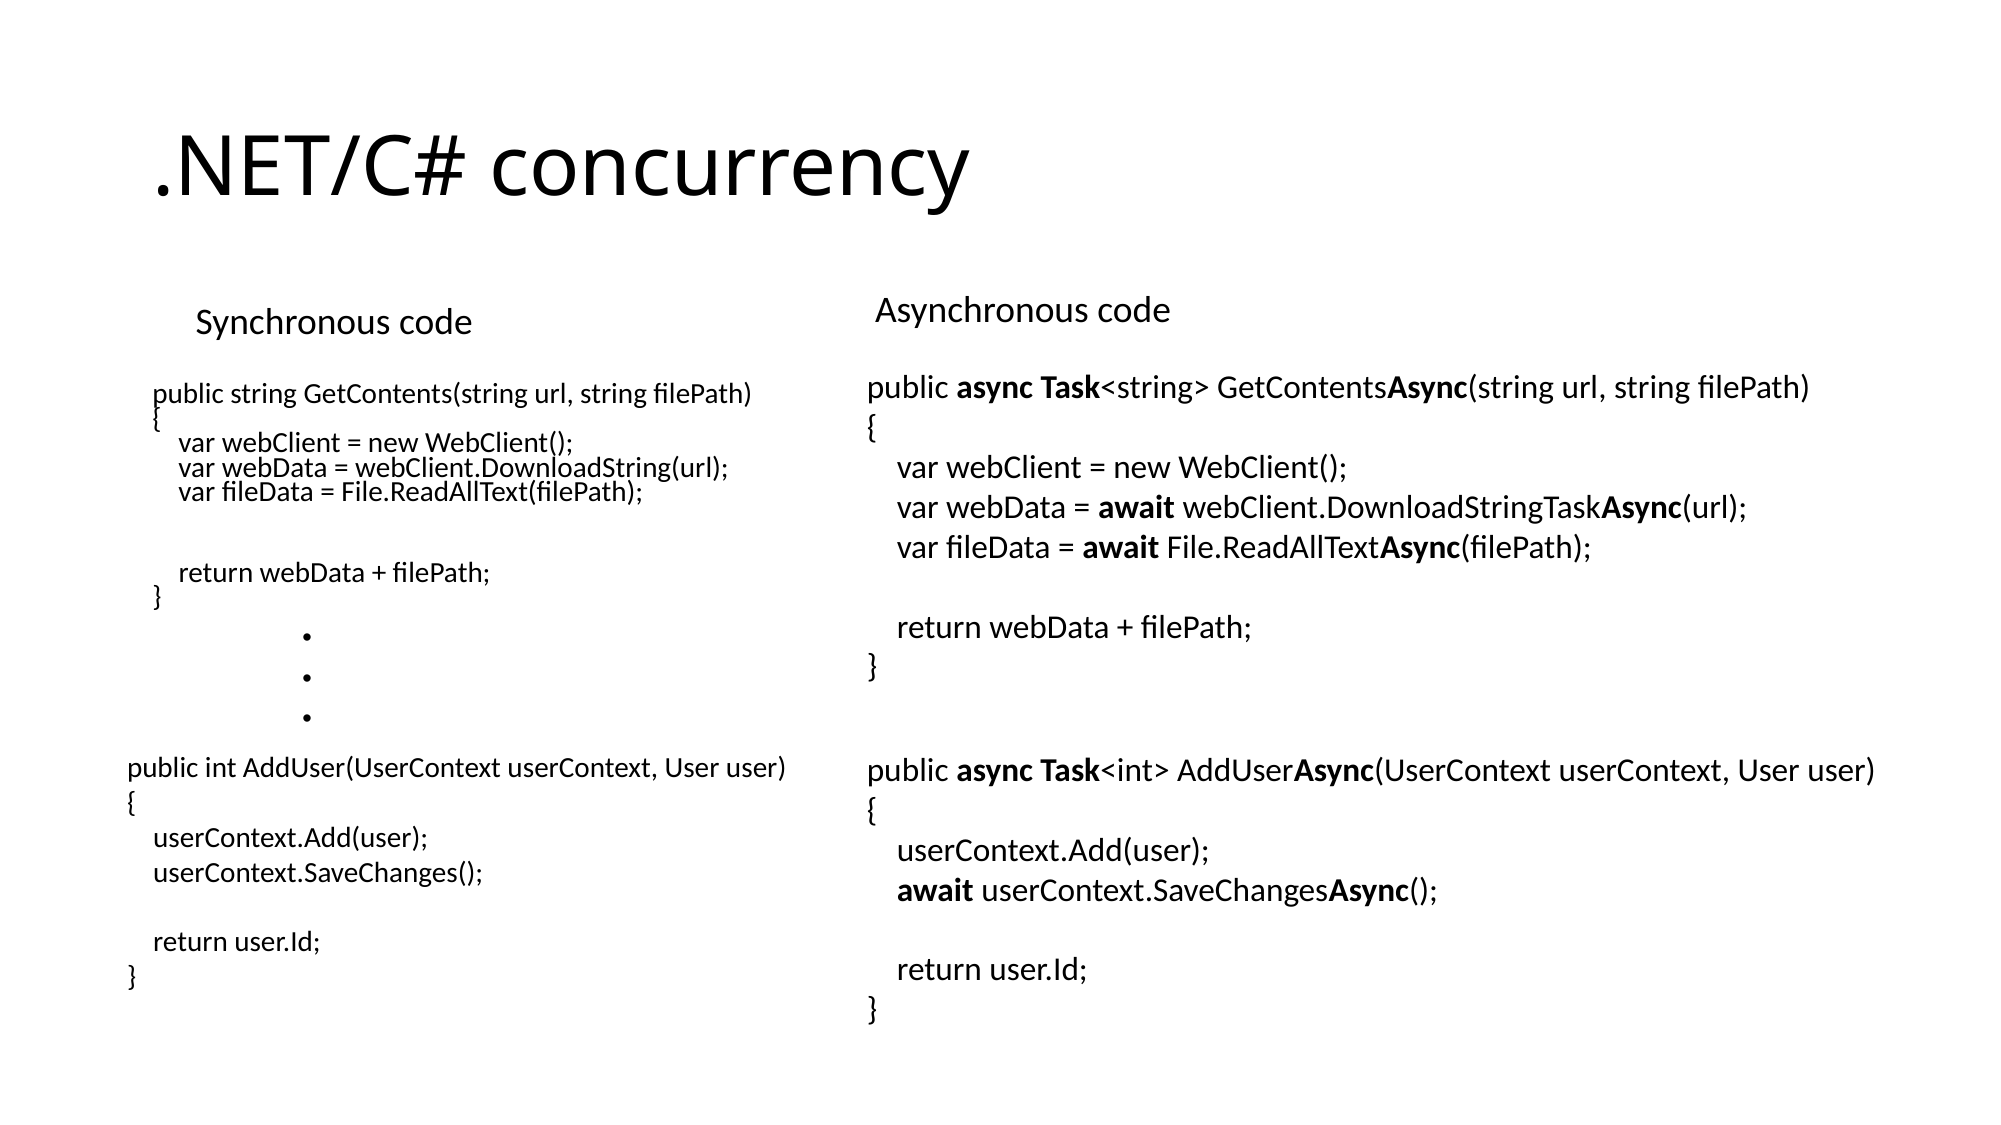

# .NET/C# concurrency
Asynchronous code
Synchronous code
public async Task<string> GetContentsAsync(string url, string filePath)
{
 var webClient = new WebClient();
 var webData = await webClient.DownloadStringTaskAsync(url);
 var fileData = await File.ReadAllTextAsync(filePath);
 return webData + filePath;
}
public string GetContents(string url, string filePath)
{
 var webClient = new WebClient();
 var webData = webClient.DownloadString(url);
 var fileData = File.ReadAllText(filePath);
 return webData + filePath;
}
public int AddUser(UserContext userContext, User user)
{
 userContext.Add(user);
 userContext.SaveChanges();
 return user.Id;
}
public async Task<int> AddUserAsync(UserContext userContext, User user)
{
 userContext.Add(user);
 await userContext.SaveChangesAsync();
 return user.Id;
}